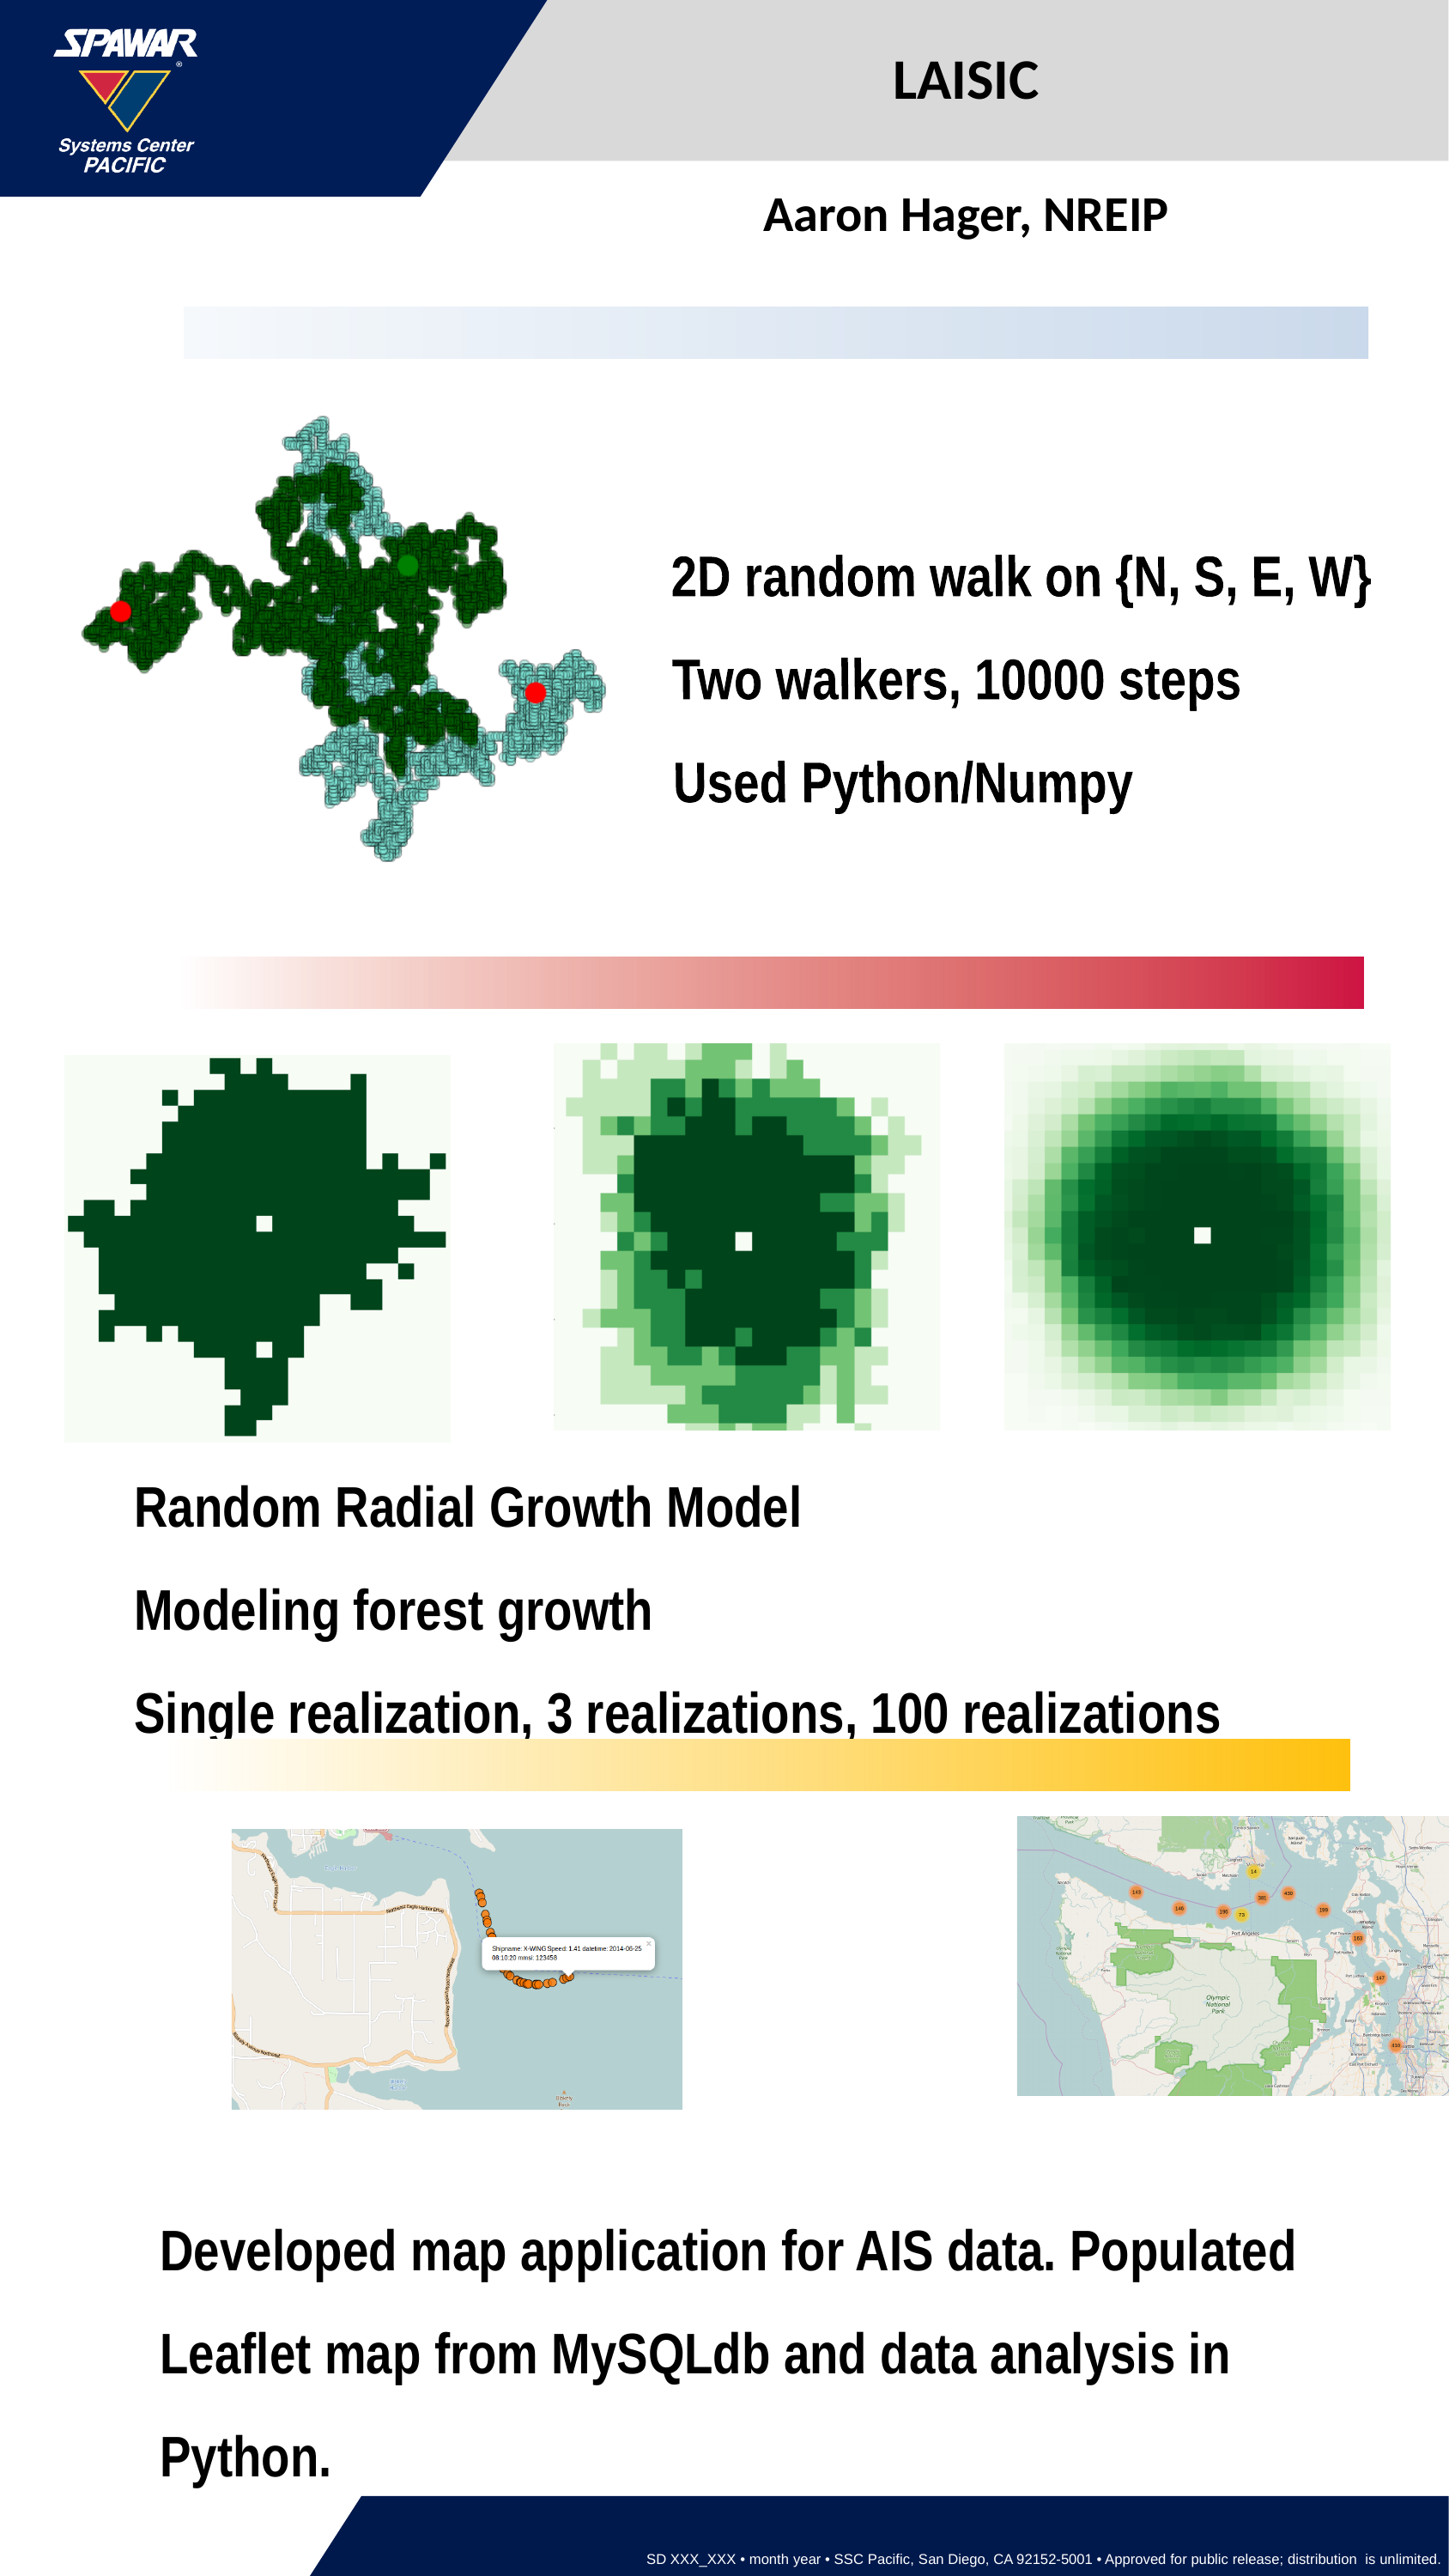

LAISIC
Aaron Hager, NREIP
2D random walk on {N, S, E, W}
Two walkers, 10000 steps
Used Python/Numpy
Random Radial Growth Model
Modeling forest growth
Single realization, 3 realizations, 100 realizations
Developed map application for AIS data. Populated Leaflet map from MySQLdb and data analysis in Python.